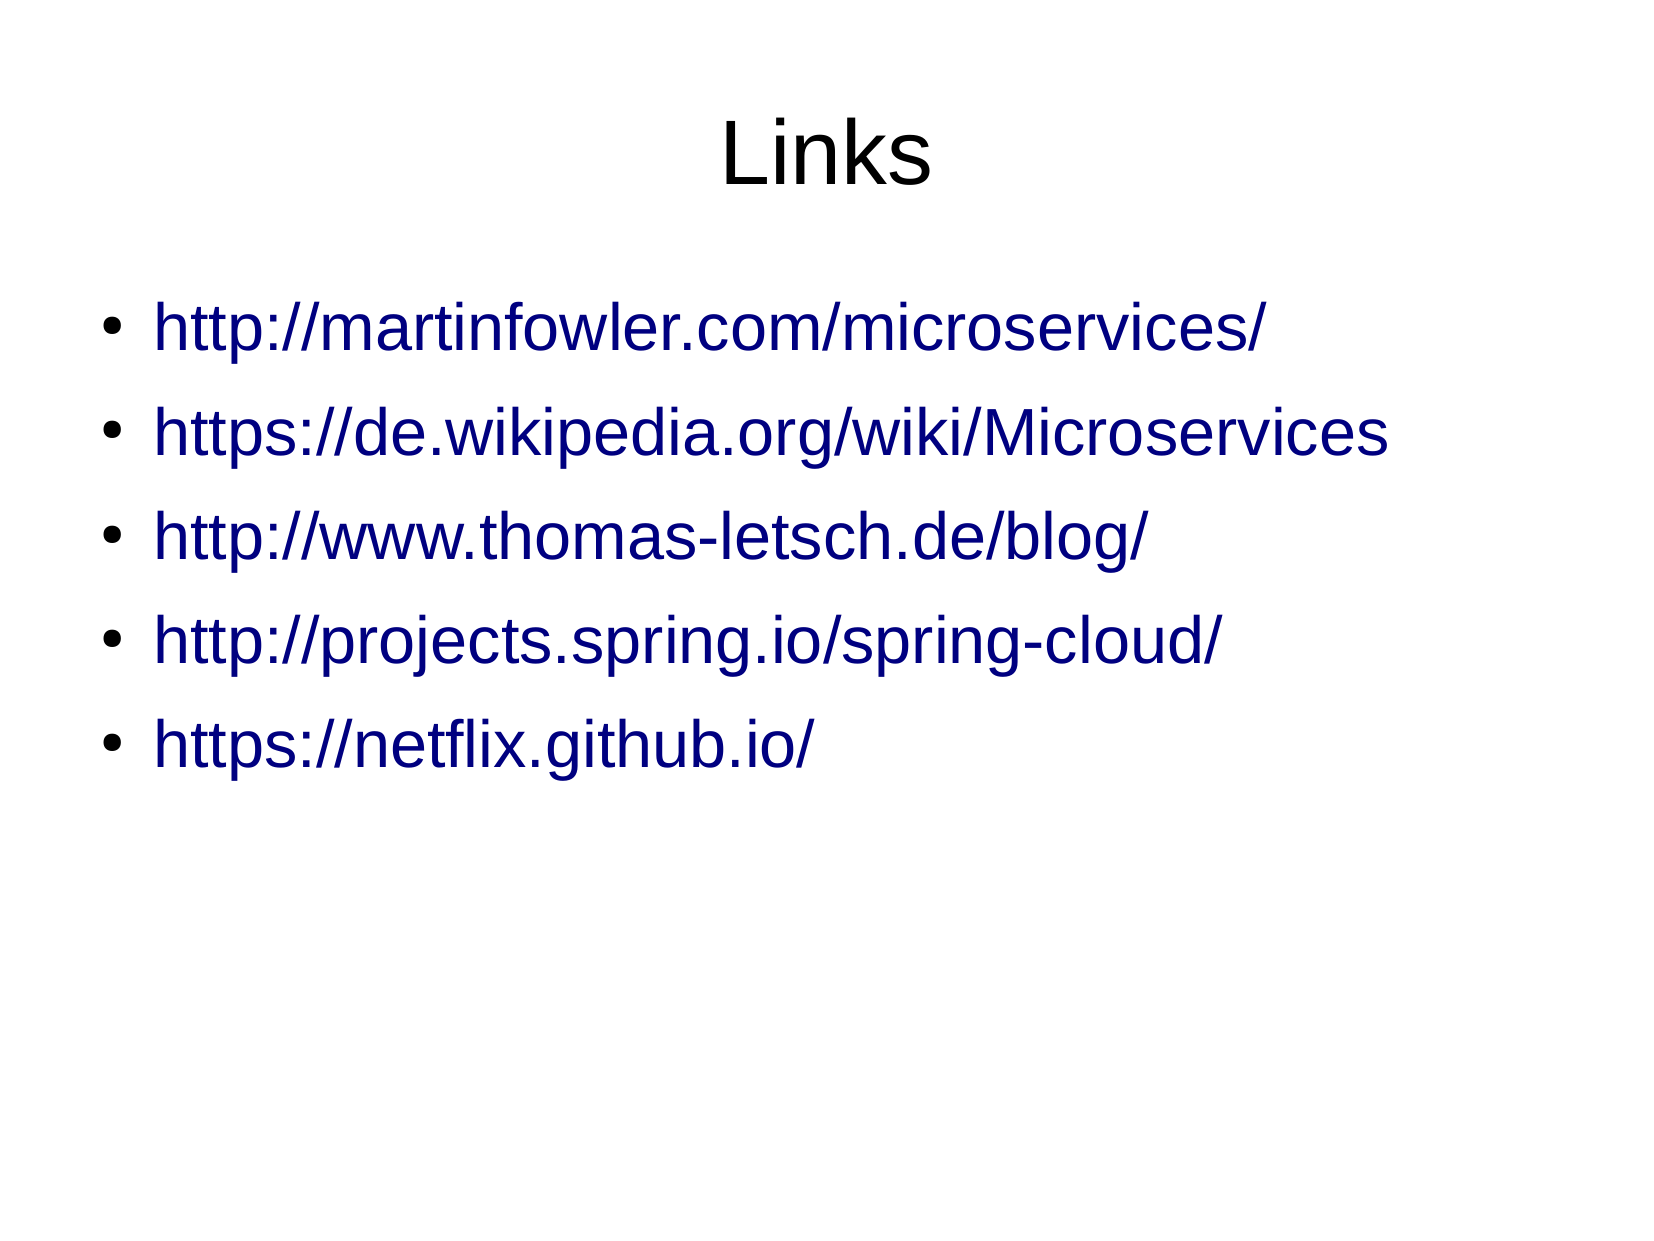

# Links
http://martinfowler.com/microservices/
https://de.wikipedia.org/wiki/Microservices
http://www.thomas-letsch.de/blog/
http://projects.spring.io/spring-cloud/
https://netflix.github.io/